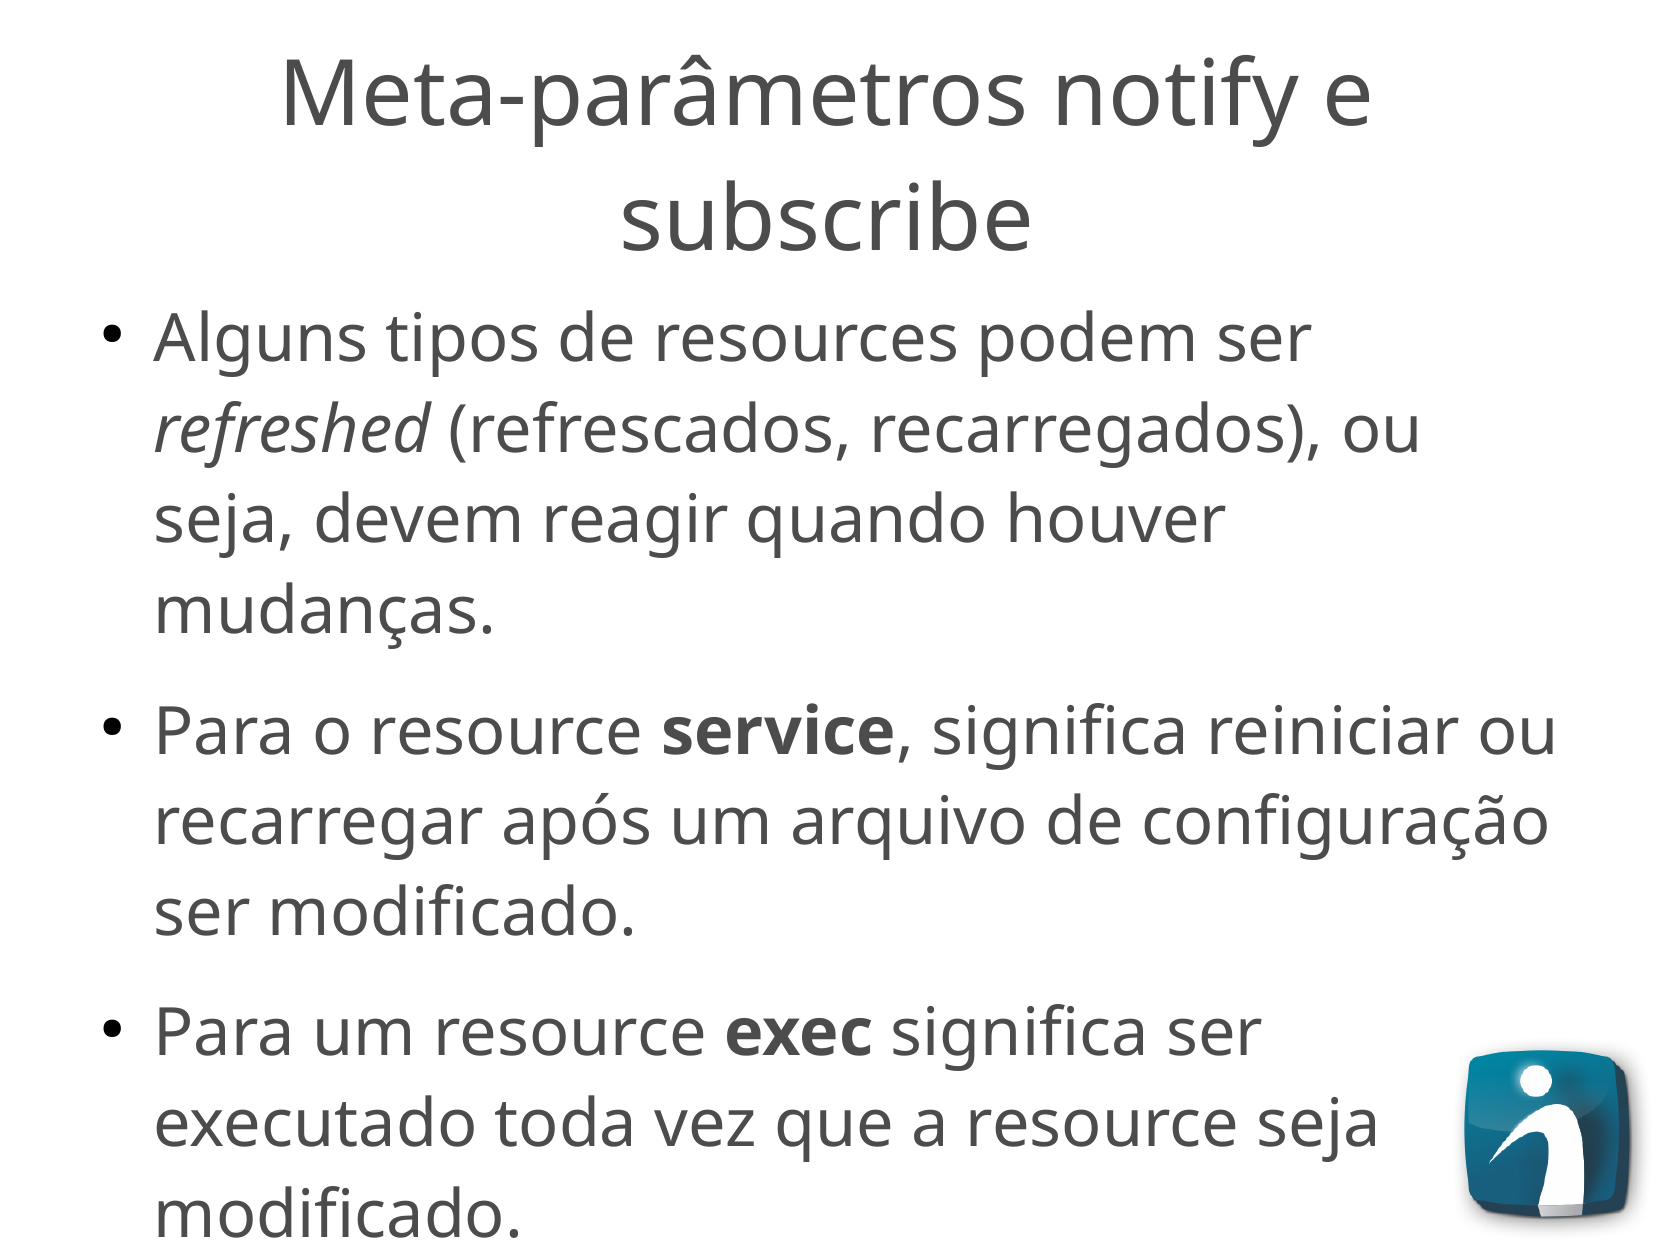

# Meta-parâmetros notify e subscribe
Alguns tipos de resources podem ser refreshed (refrescados, recarregados), ou seja, devem reagir quando houver mudanças.
Para o resource service, significa reiniciar ou recarregar após um arquivo de configuração ser modificado.
Para um resource exec significa ser executado toda vez que a resource seja modificado.